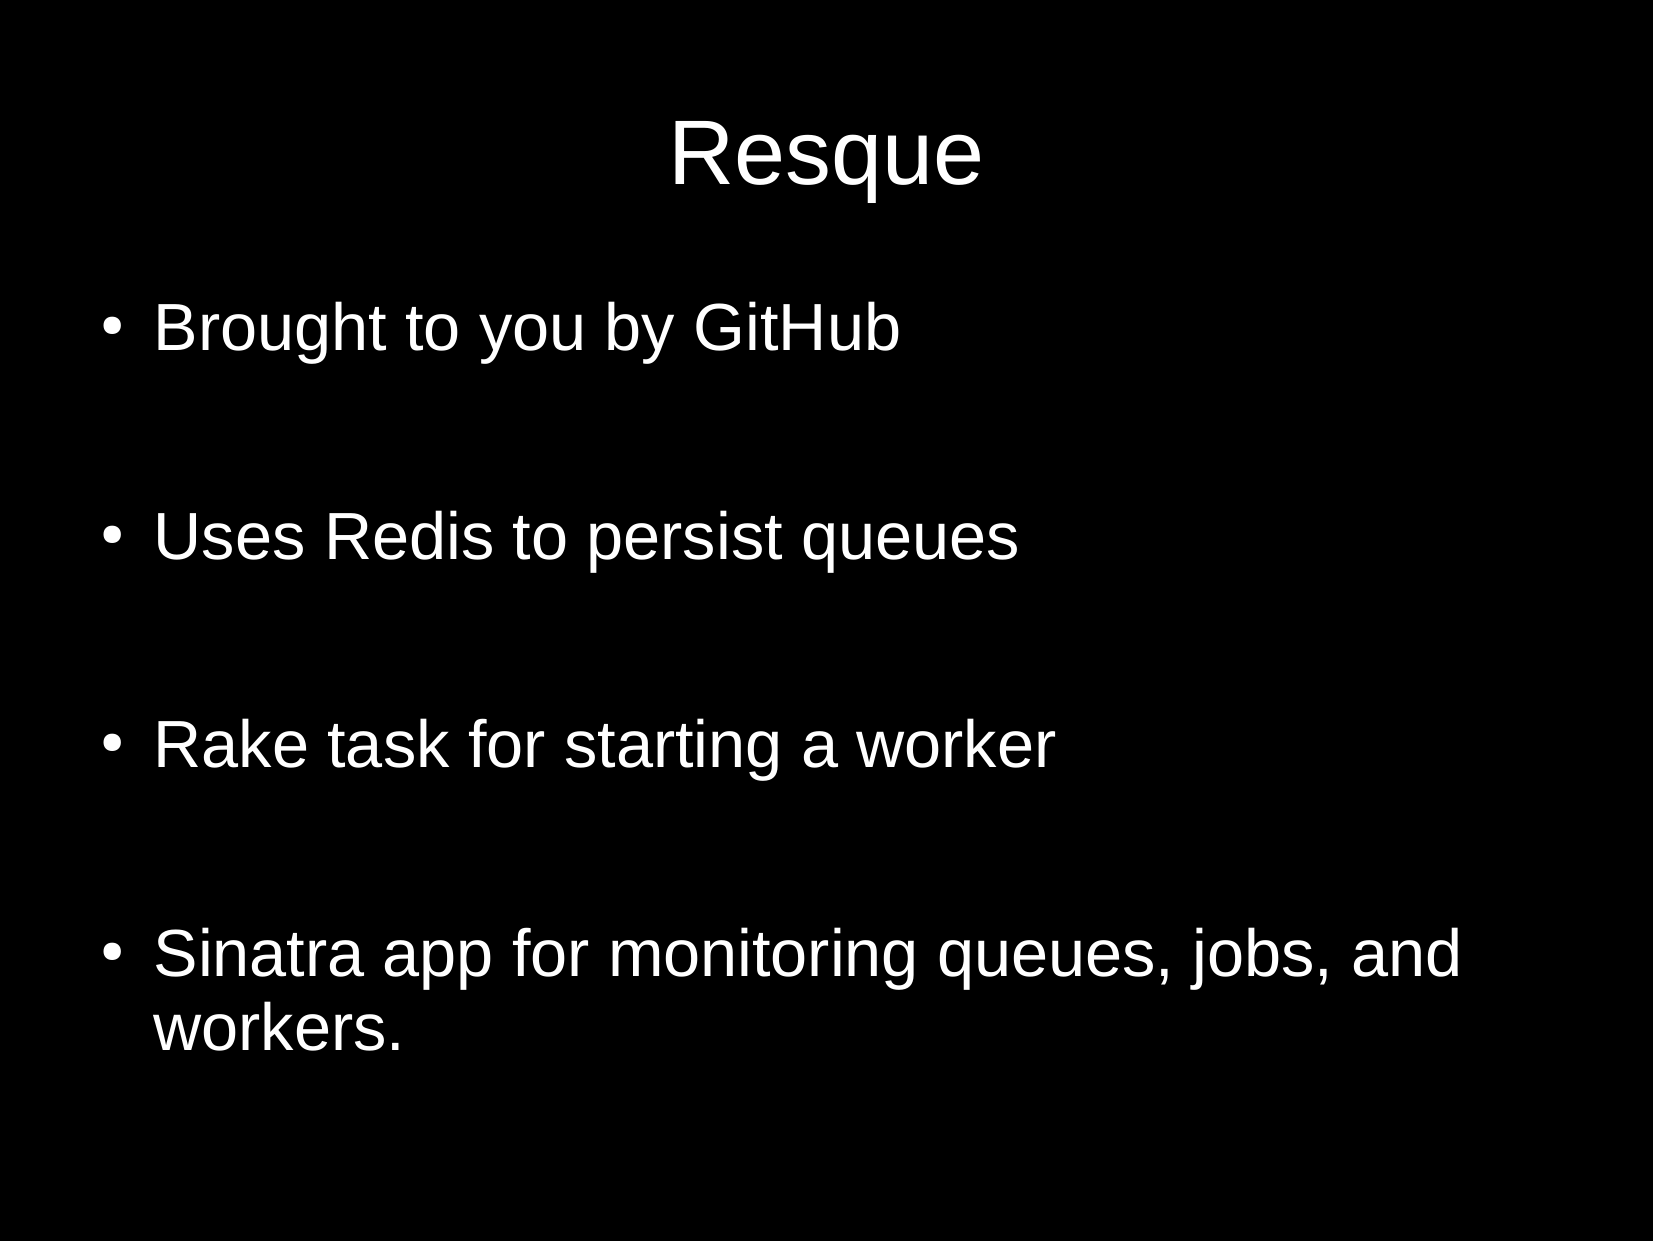

# Resque
Brought to you by GitHub
Uses Redis to persist queues
Rake task for starting a worker
Sinatra app for monitoring queues, jobs, and workers.